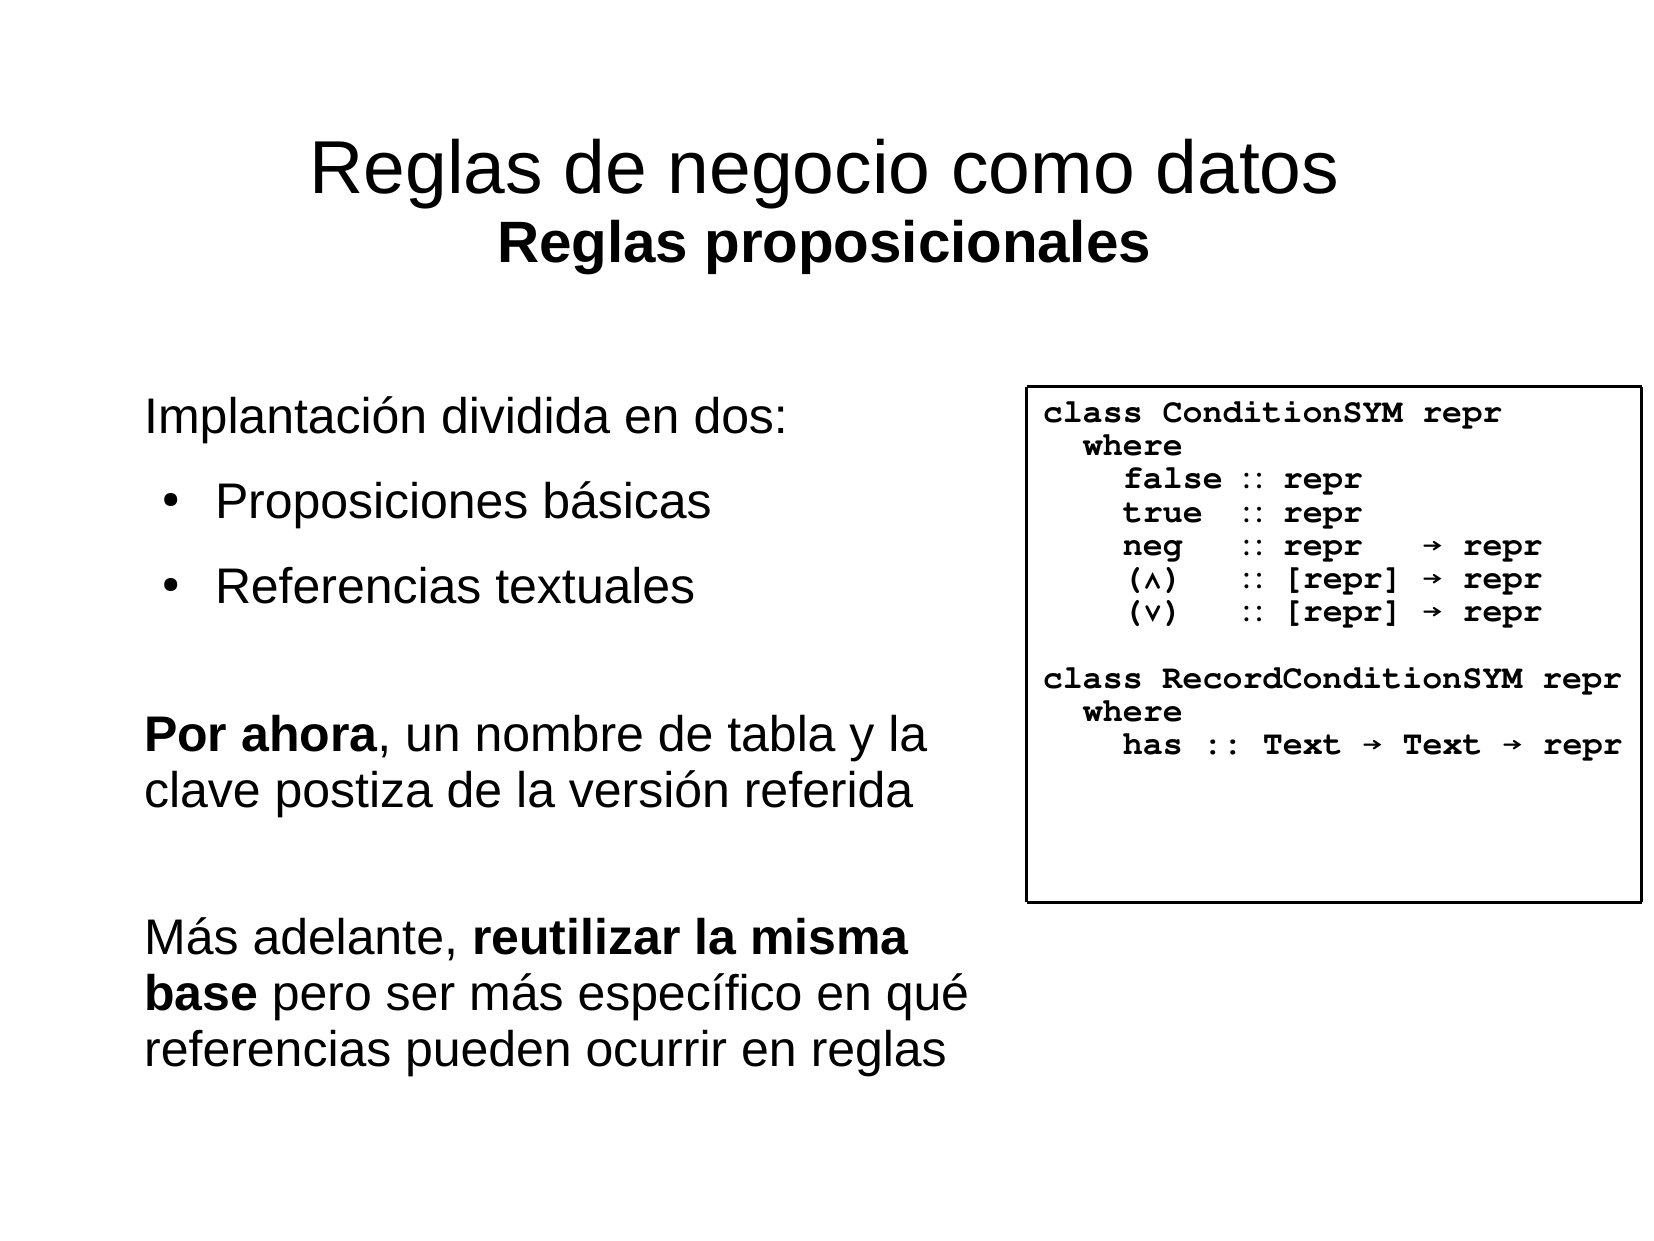

# Reglas de negocio como datos Reglas proposicionales
Implantación dividida en dos:
Proposiciones básicas
Referencias textuales
Por ahora, un nombre de tabla y la clave postiza de la versión referida
Más adelante, reutilizar la misma base pero ser más específico en qué referencias pueden ocurrir en reglas
class ConditionSYM repr
 where
 false ∷ repr
 true ∷ repr
 neg ∷ repr → repr
 (∧) ∷ [repr] → repr
 (∨) ∷ [repr] → repr
class RecordConditionSYM repr
 where
 has :: Text → Text → repr